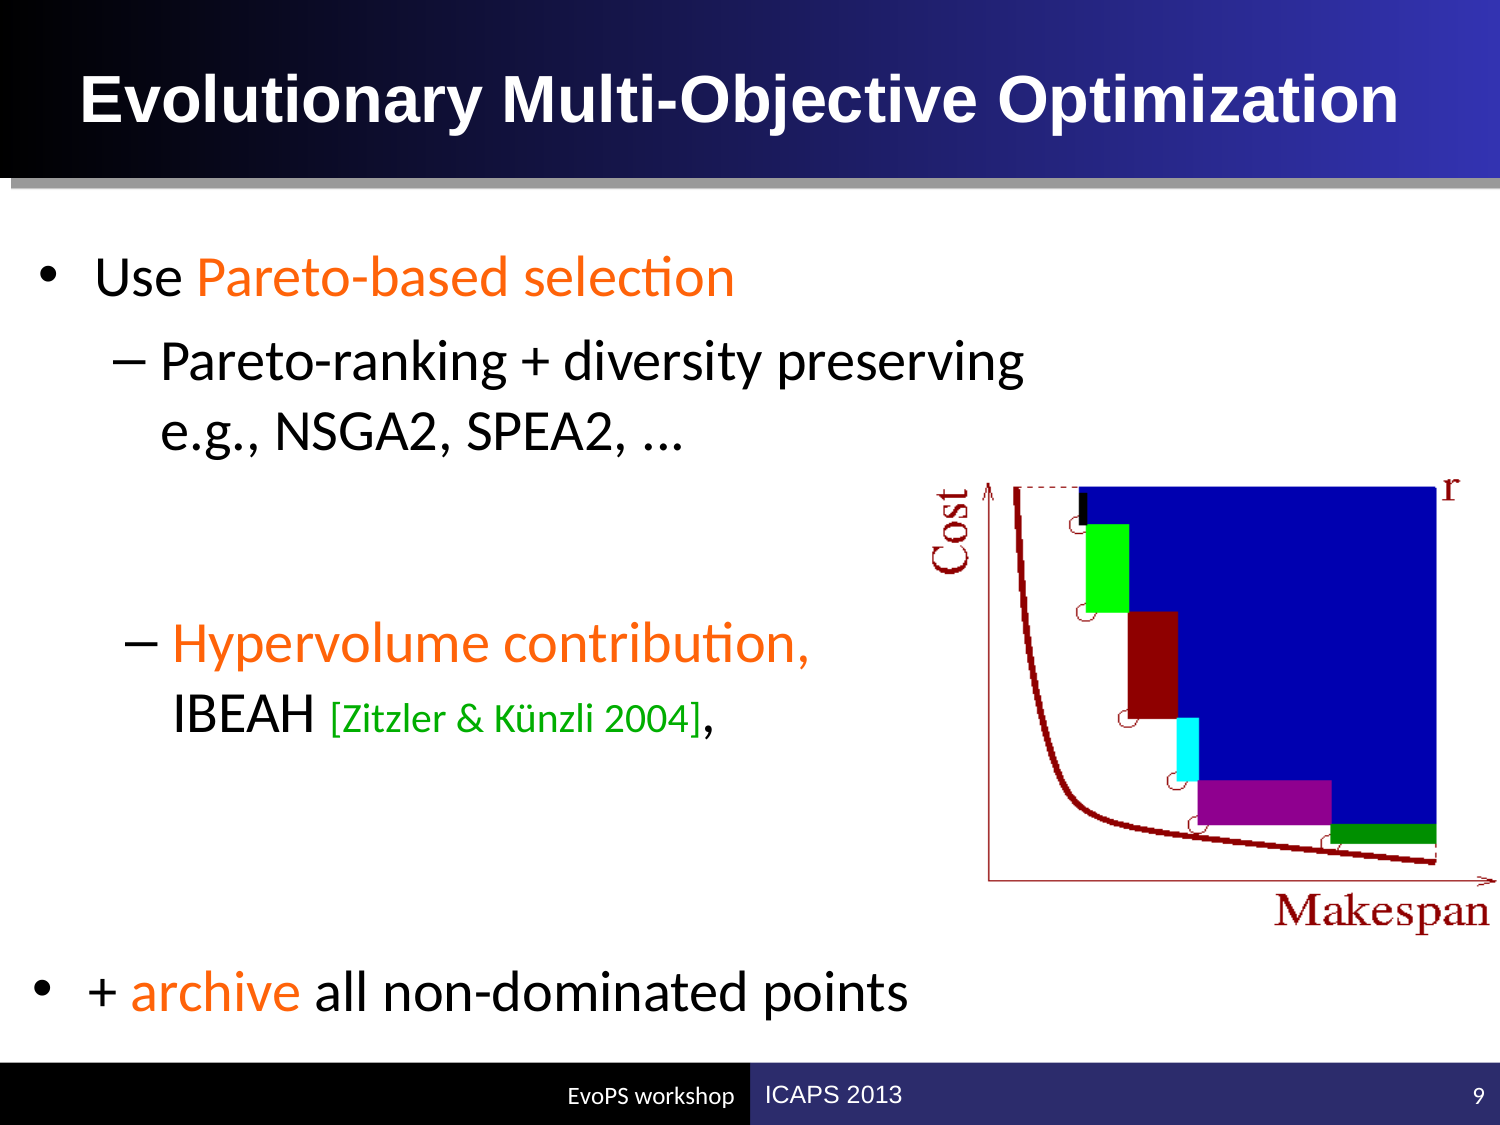

Evolutionary Multi-Objective Optimization
# Use Pareto-based selection
Pareto-ranking + diversity preserving
e.g., NSGA2, SPEA2, ...
Hypervolume contribution,
IBEAH [Zitzler & Künzli 2004],
+ archive all non-dominated points
9